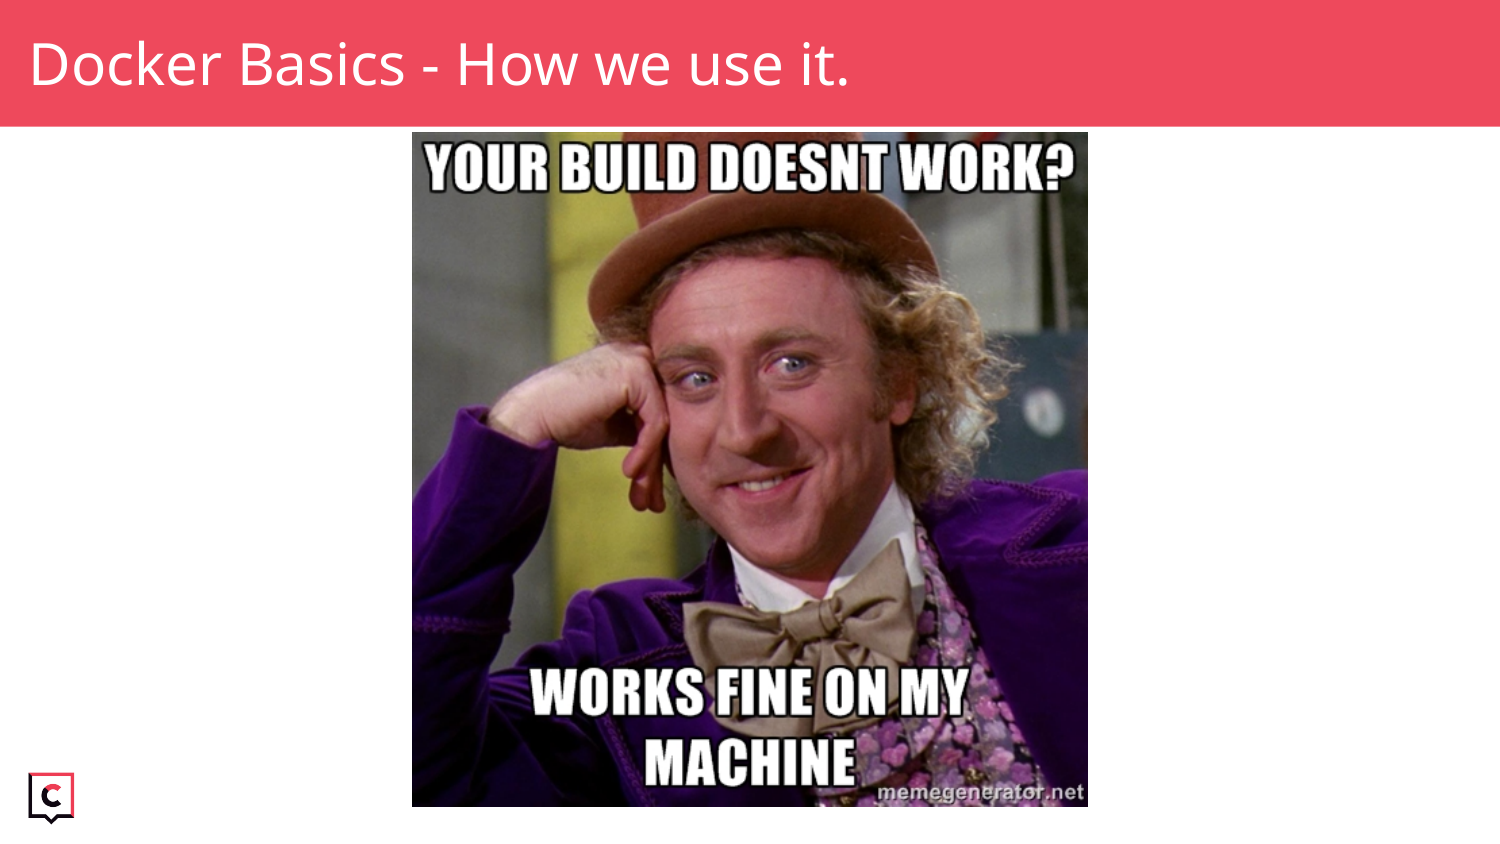

# Docker Basics - How we use it.